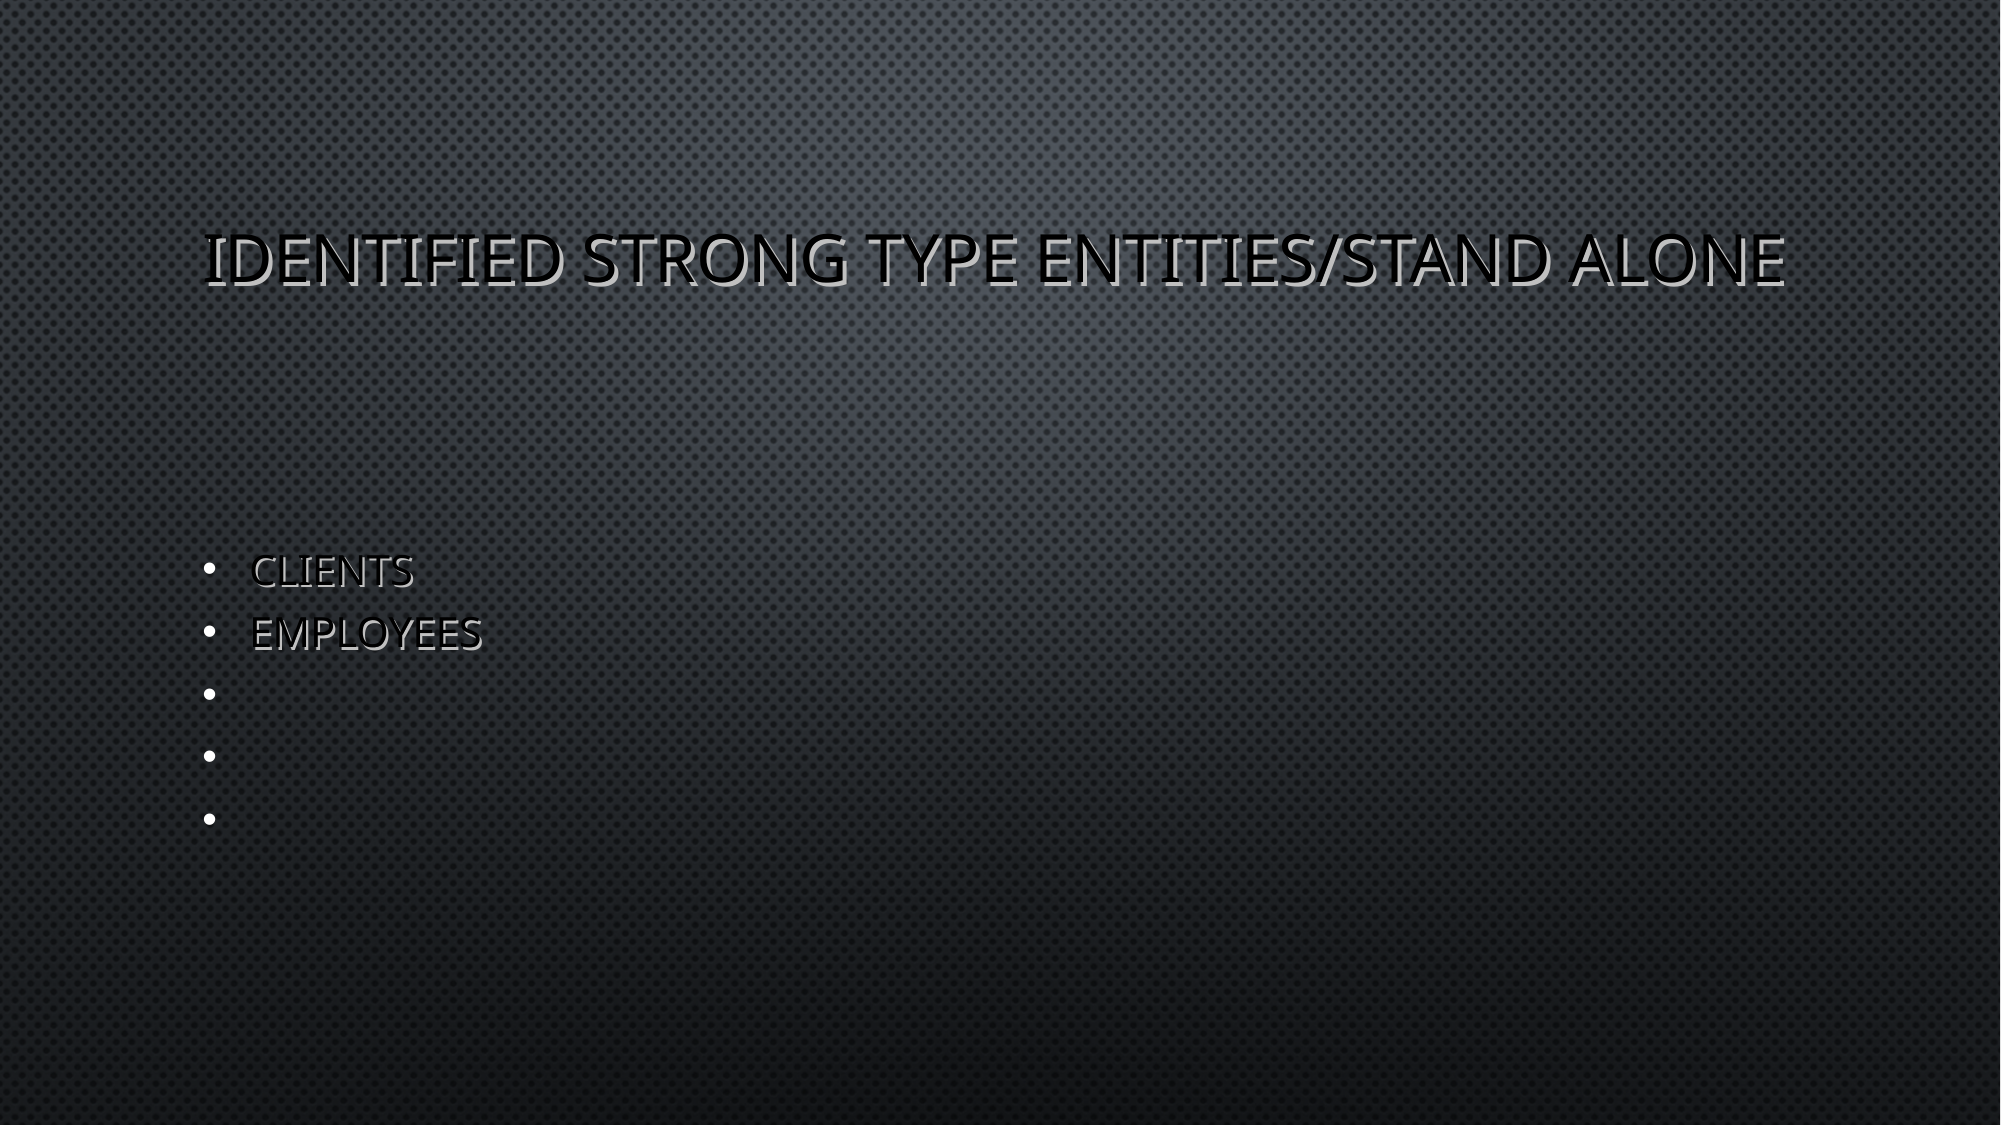

# Identified STRONG TYPE Entities/Stand Alone
CLIENTS
EMPLOYEES